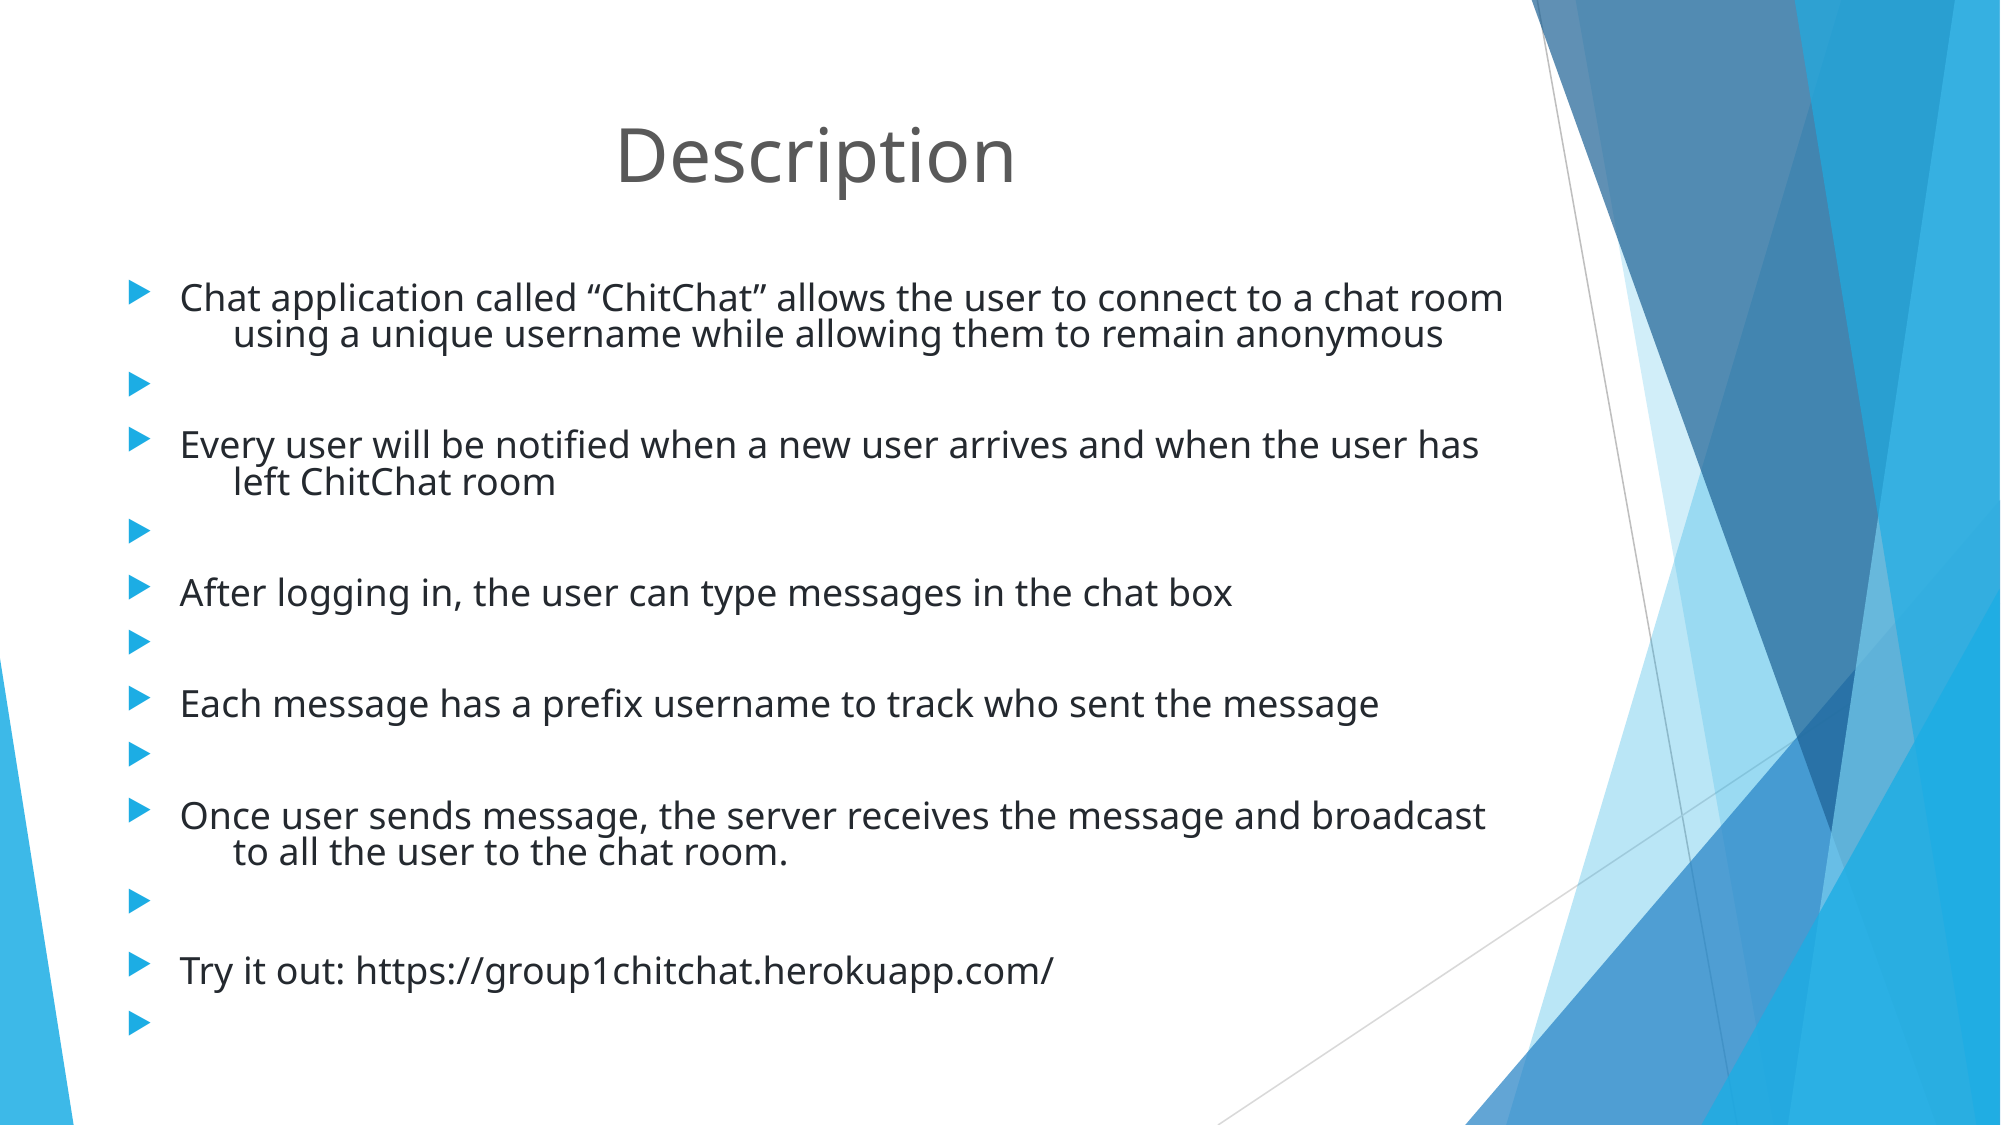

# Description
Chat application called “ChitChat” allows the user to connect to a chat room using a unique username while allowing them to remain anonymous
Every user will be notified when a new user arrives and when the user has left ChitChat room
After logging in, the user can type messages in the chat box
Each message has a prefix username to track who sent the message
Once user sends message, the server receives the message and broadcast to all the user to the chat room.
Try it out: https://group1chitchat.herokuapp.com/